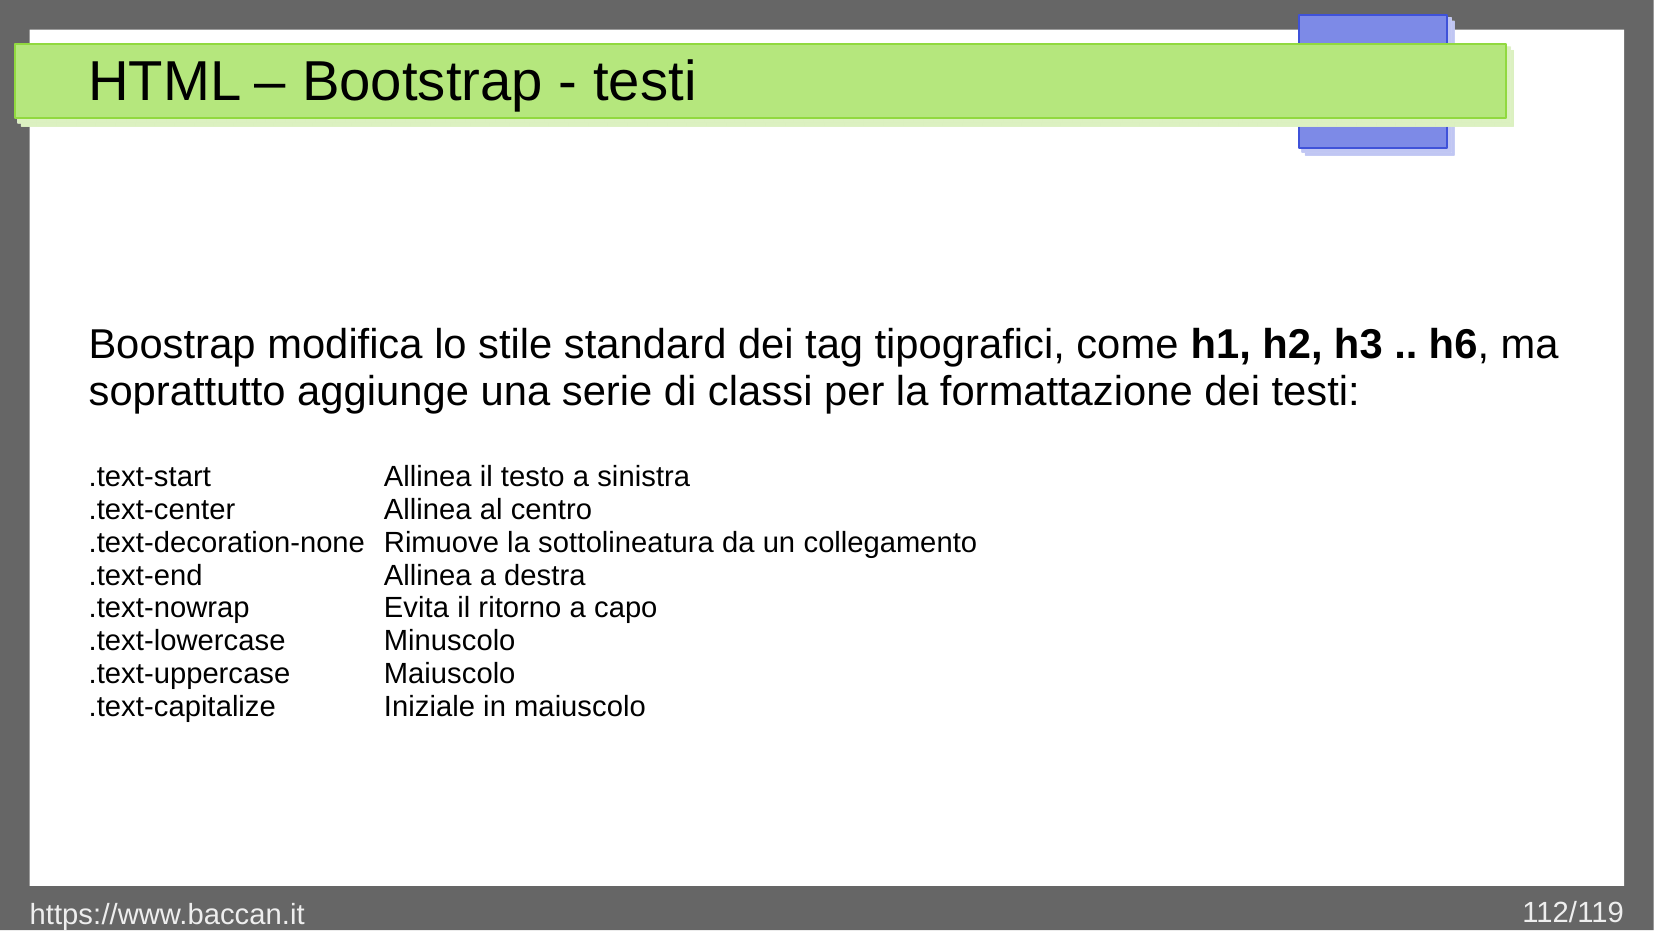

# HTML – Bootstrap - testi
Boostrap modifica lo stile standard dei tag tipografici, come h1, h2, h3 .. h6, ma soprattutto aggiunge una serie di classi per la formattazione dei testi:
.text-start 			Allinea il testo a sinistra
.text-center 		Allinea al centro
.text-decoration-none 	Rimuove la sottolineatura da un collegamento
.text-end 			Allinea a destra
.text-nowrap 		Evita il ritorno a capo
.text-lowercase 		Minuscolo
.text-uppercase 		Maiuscolo
.text-capitalize 		Iniziale in maiuscolo
112
https://www.baccan.it